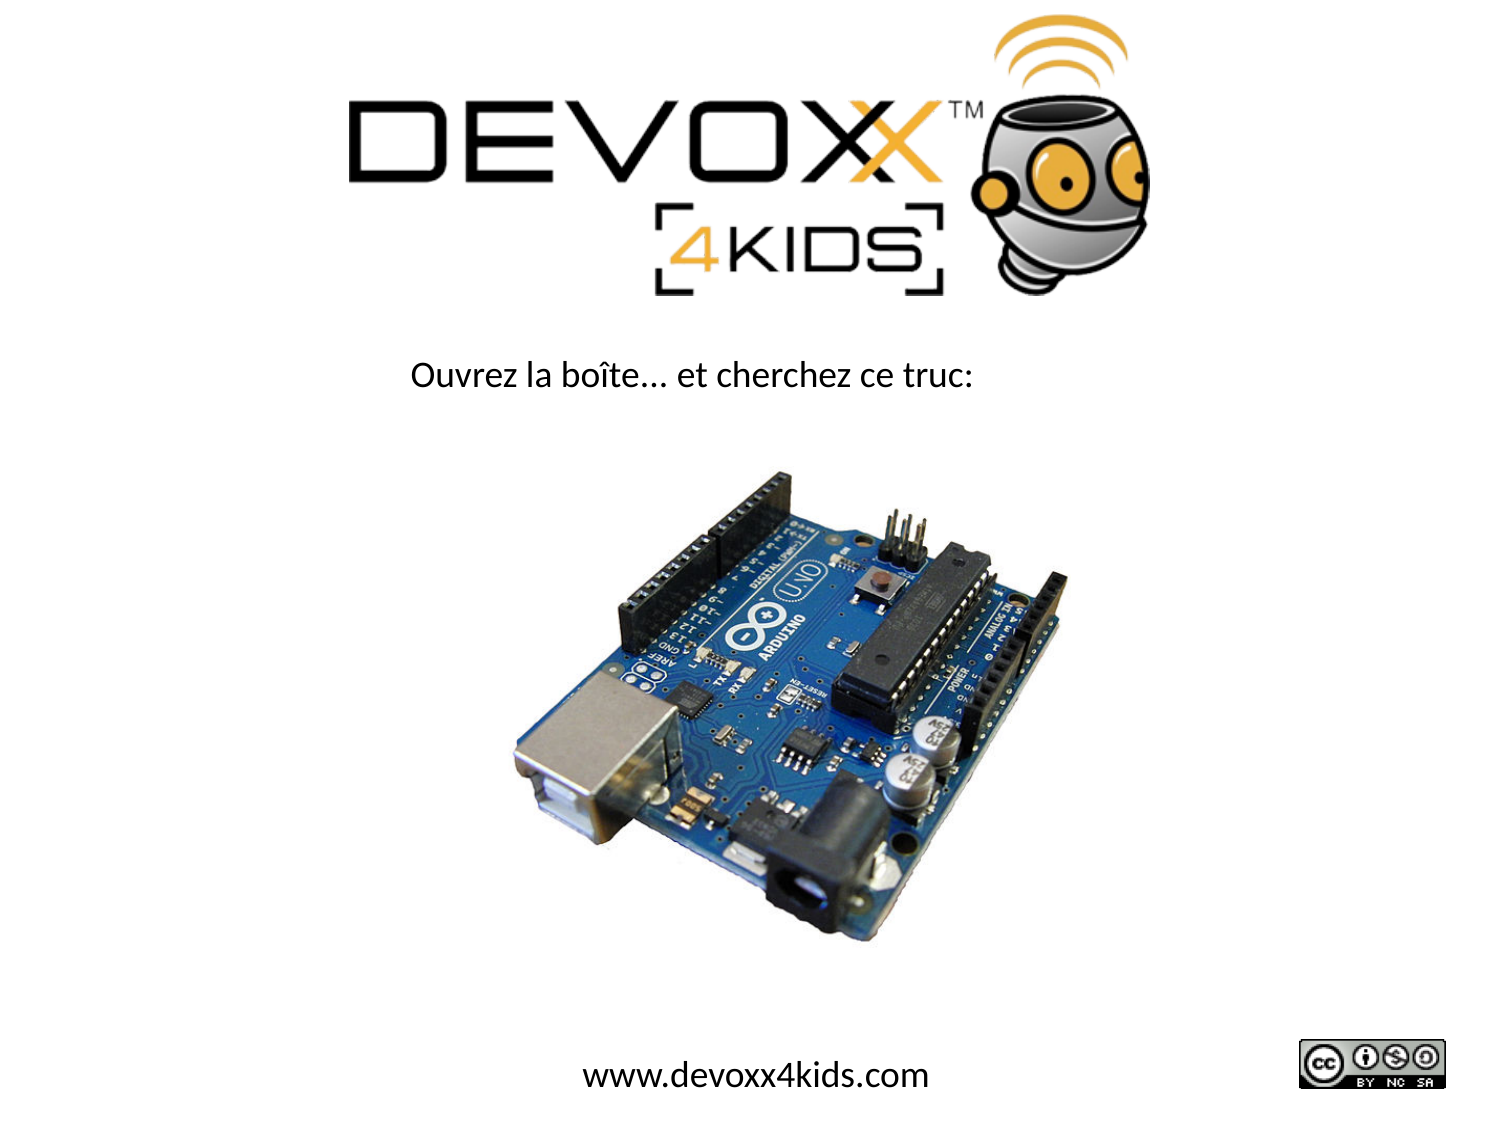

# Ouvrez la boîte... et cherchez ce truc: